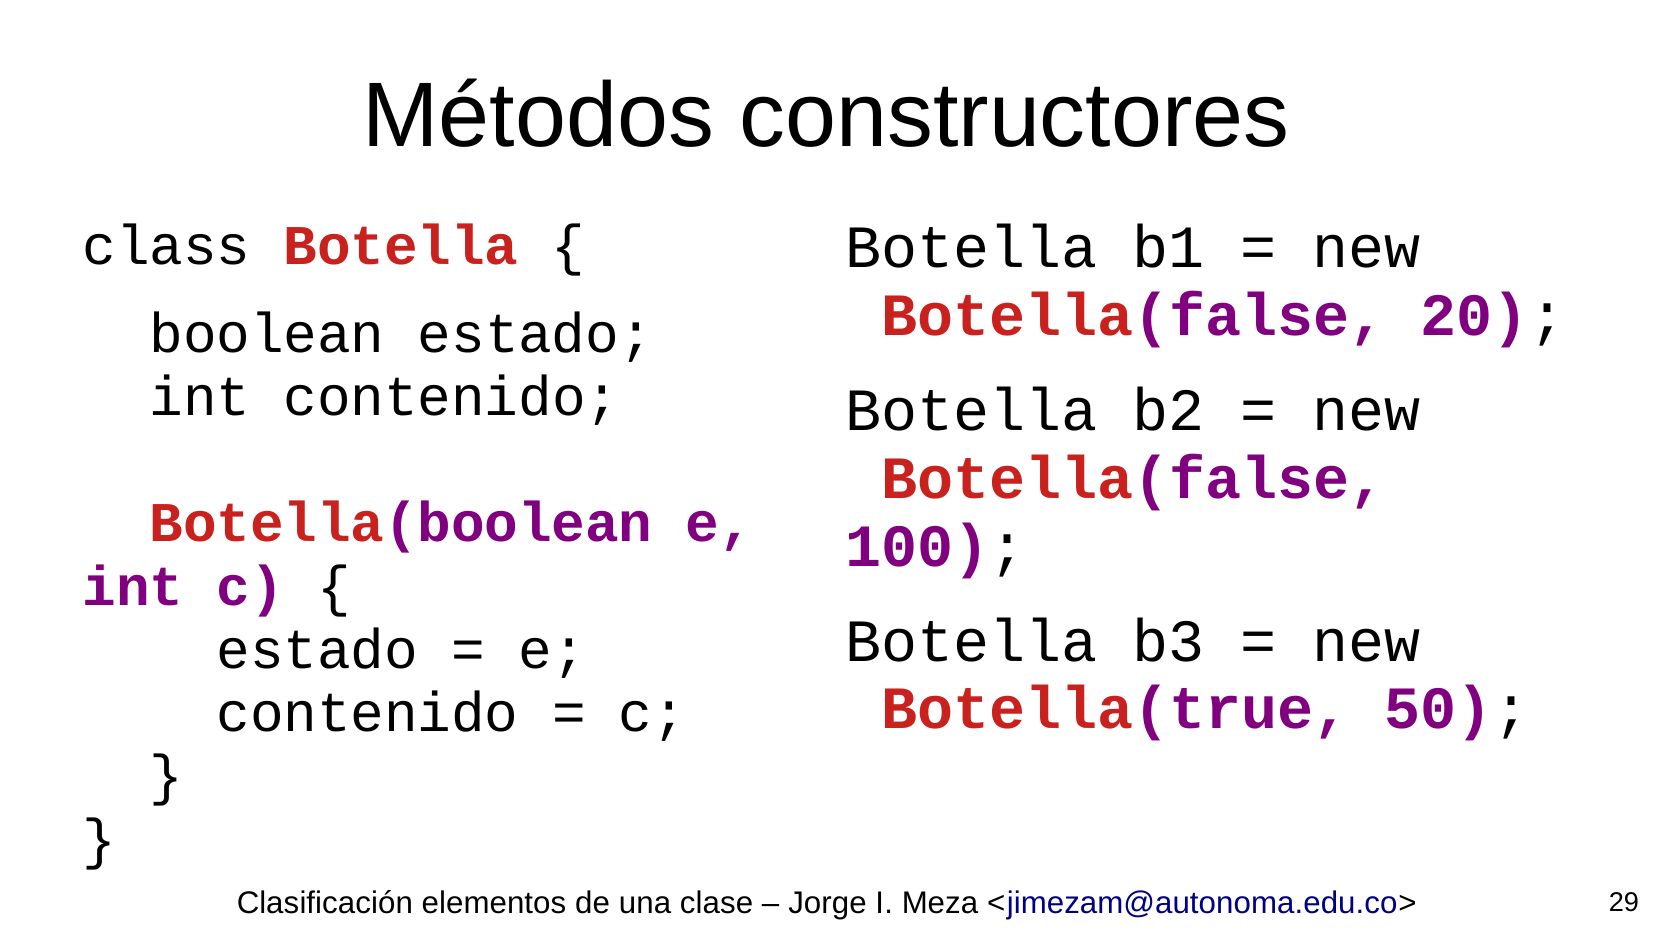

# Métodos constructores
class Botella {
 boolean estado;
 int contenido;
 Botella(boolean e, int c) {
 estado = e;
 contenido = c;
 }
}
Botella b1 = new Botella(false, 20);
Botella b2 = new Botella(false, 100);
Botella b3 = new Botella(true, 50);